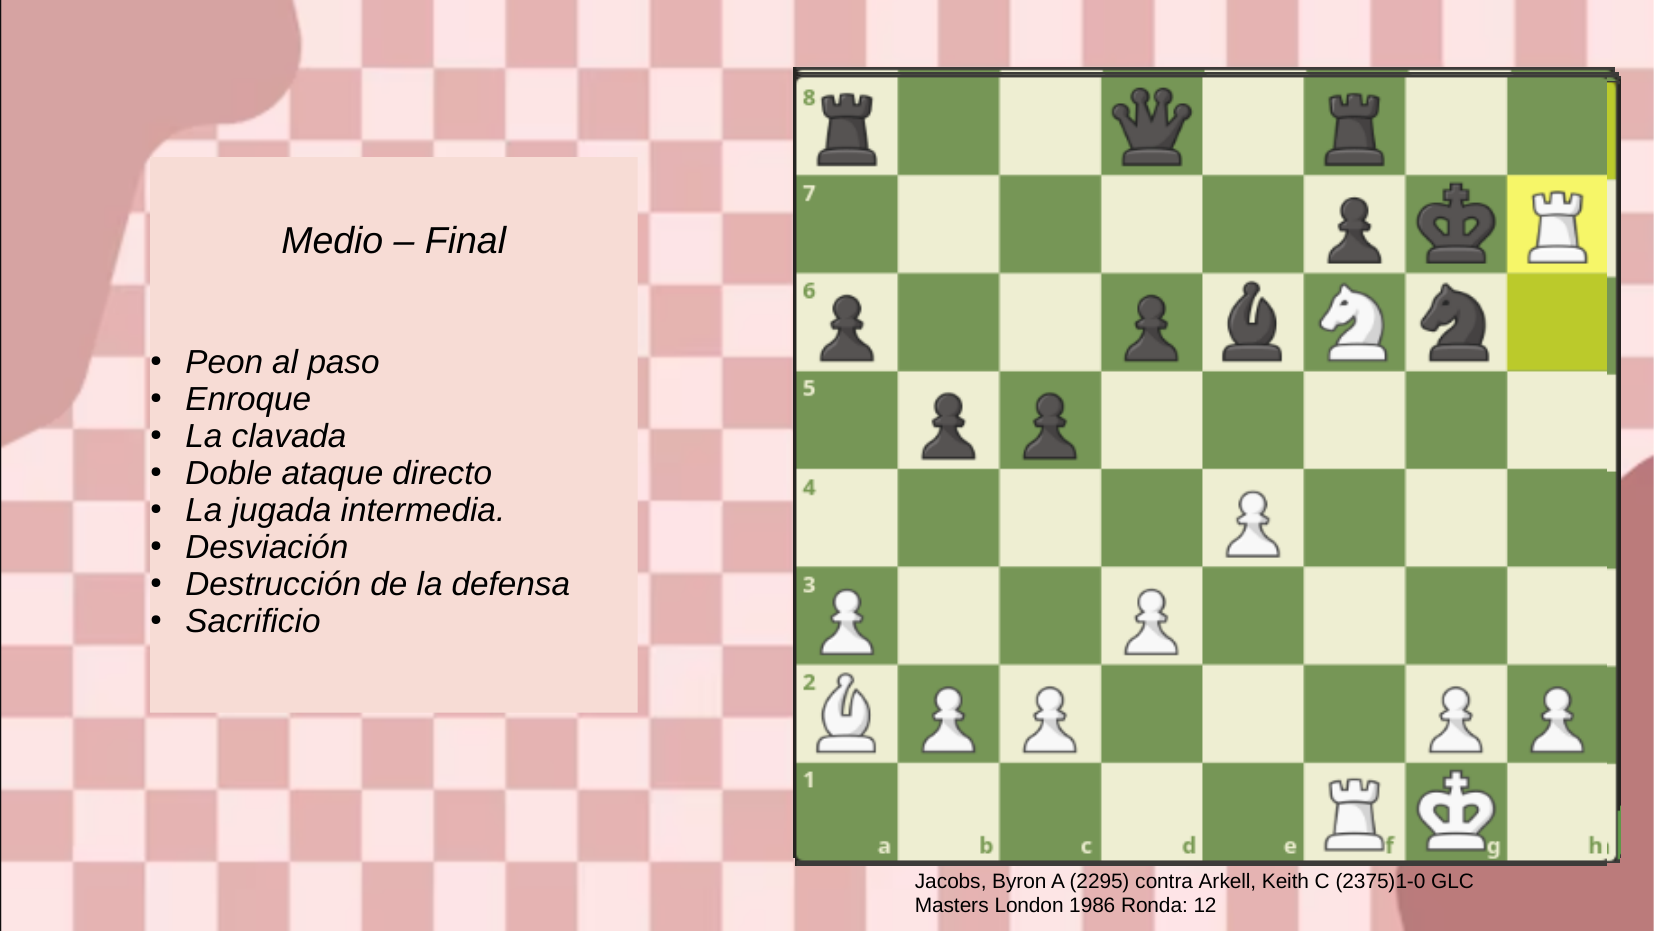

Medio – Final
Peon al paso
Enroque
La clavada
Doble ataque directo
La jugada intermedia.
Desviación
Destrucción de la defensa
Sacrificio
Jacobs, Byron A (2295) contra Arkell, Keith C (2375)1-0 GLC Masters London 1986 Ronda: 12